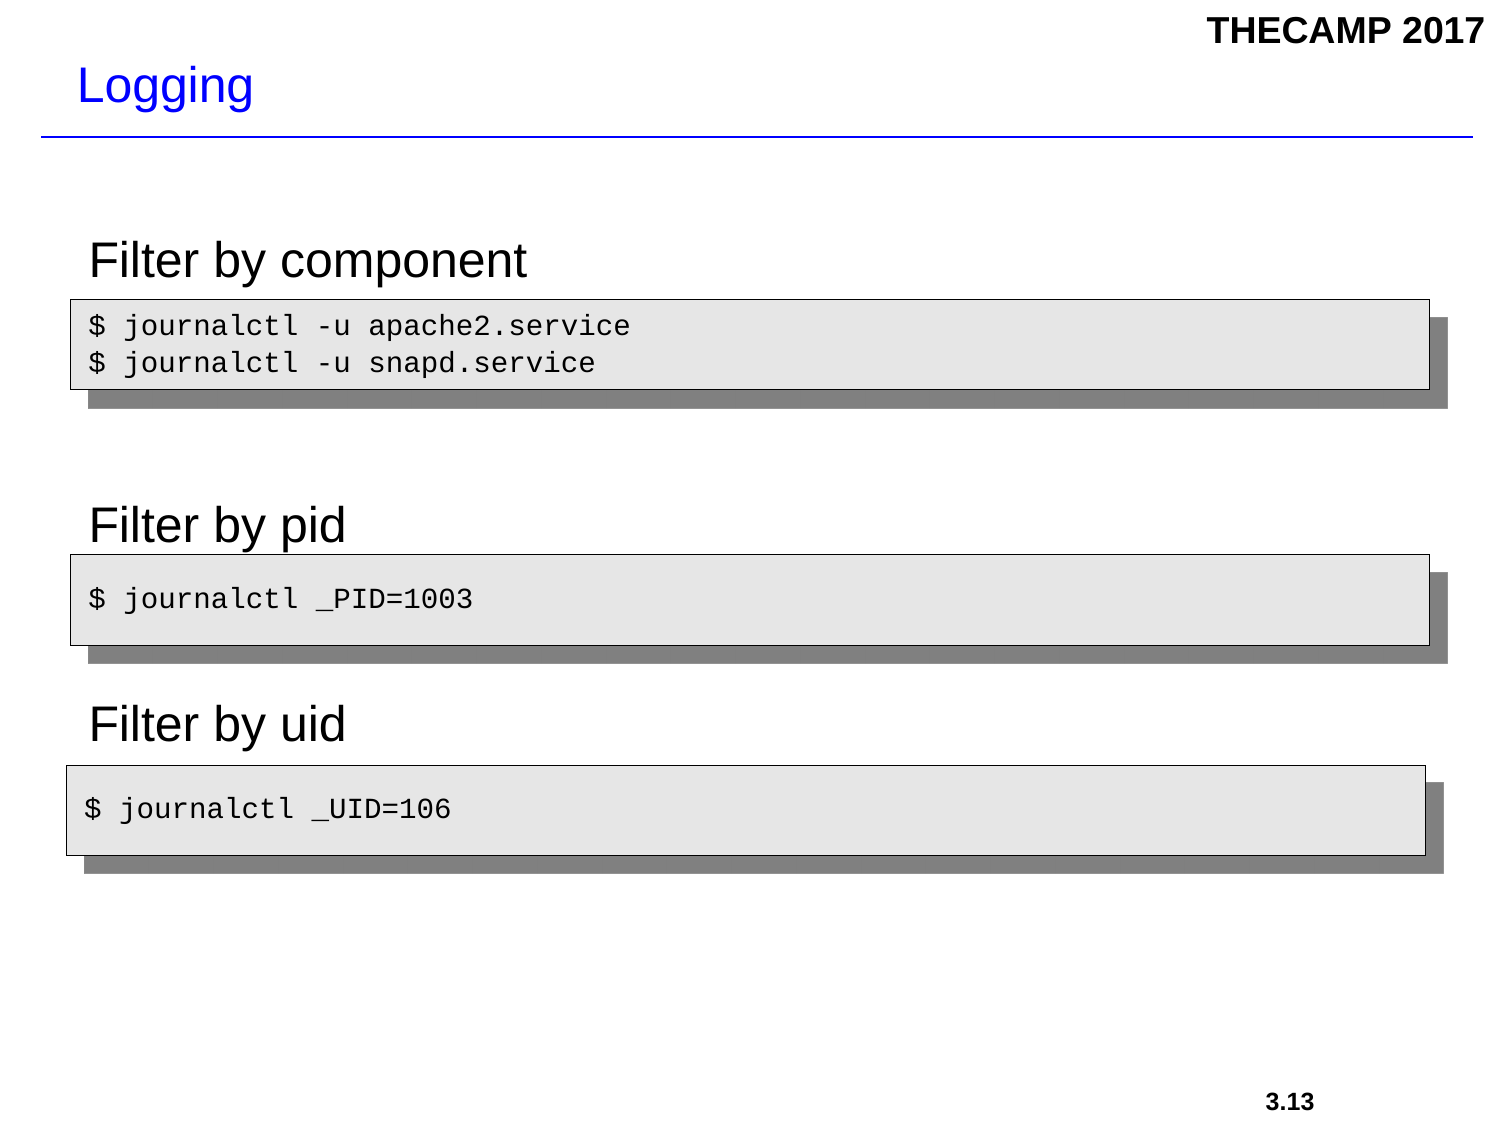

# Logging
Filter by component
Filter by pid
Filter by uid
 $ journalctl -u apache2.service
 $ journalctl -u snapd.service
 $ journalctl _PID=1003
 $ journalctl _UID=106